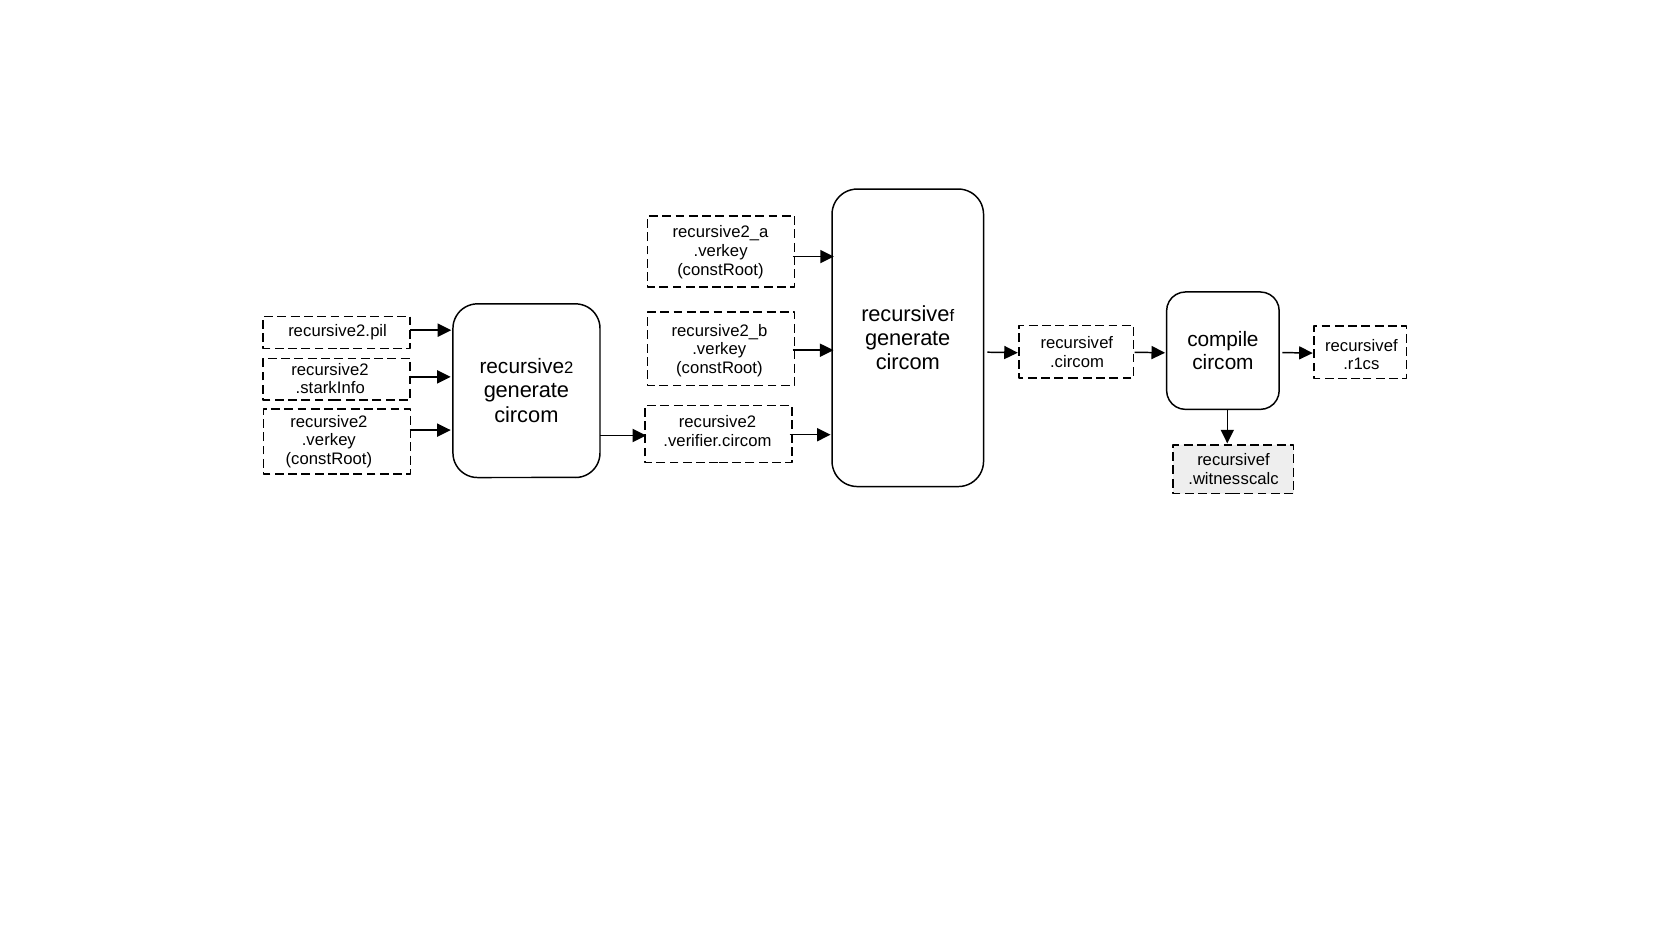

recursivef
generate
circom
recursive2_a
.verkey
(constRoot)
compile
circom
recursive2_b
.verkey
(constRoot)
recursive2
generate
circom
recursive2.pil
recursivef
.r1cs
recursivef
.circom
recursive2
.starkInfo
recursive2
.verifier.circom
recursive2
.verkey
(constRoot)
recursivef
.witnesscalc